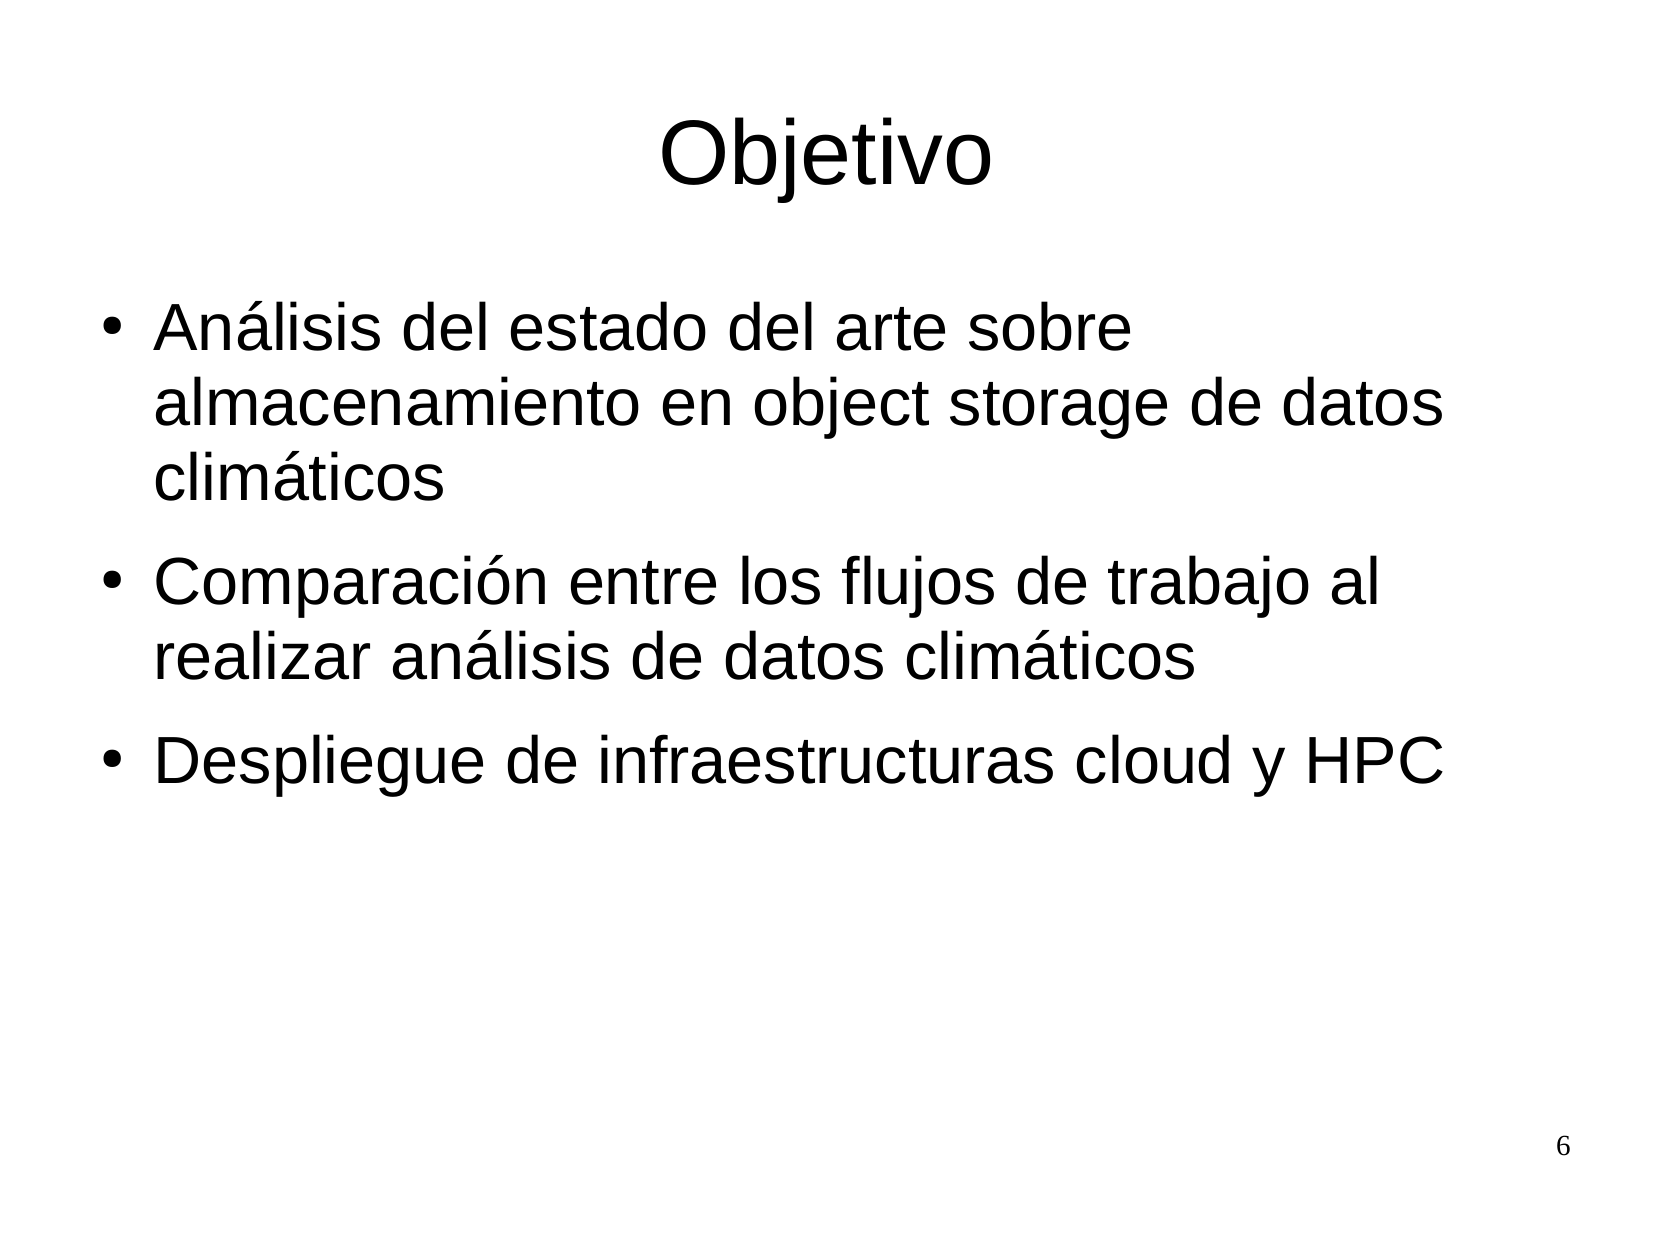

# Objetivo
Análisis del estado del arte sobre almacenamiento en object storage de datos climáticos
Comparación entre los flujos de trabajo al realizar análisis de datos climáticos
Despliegue de infraestructuras cloud y HPC
6